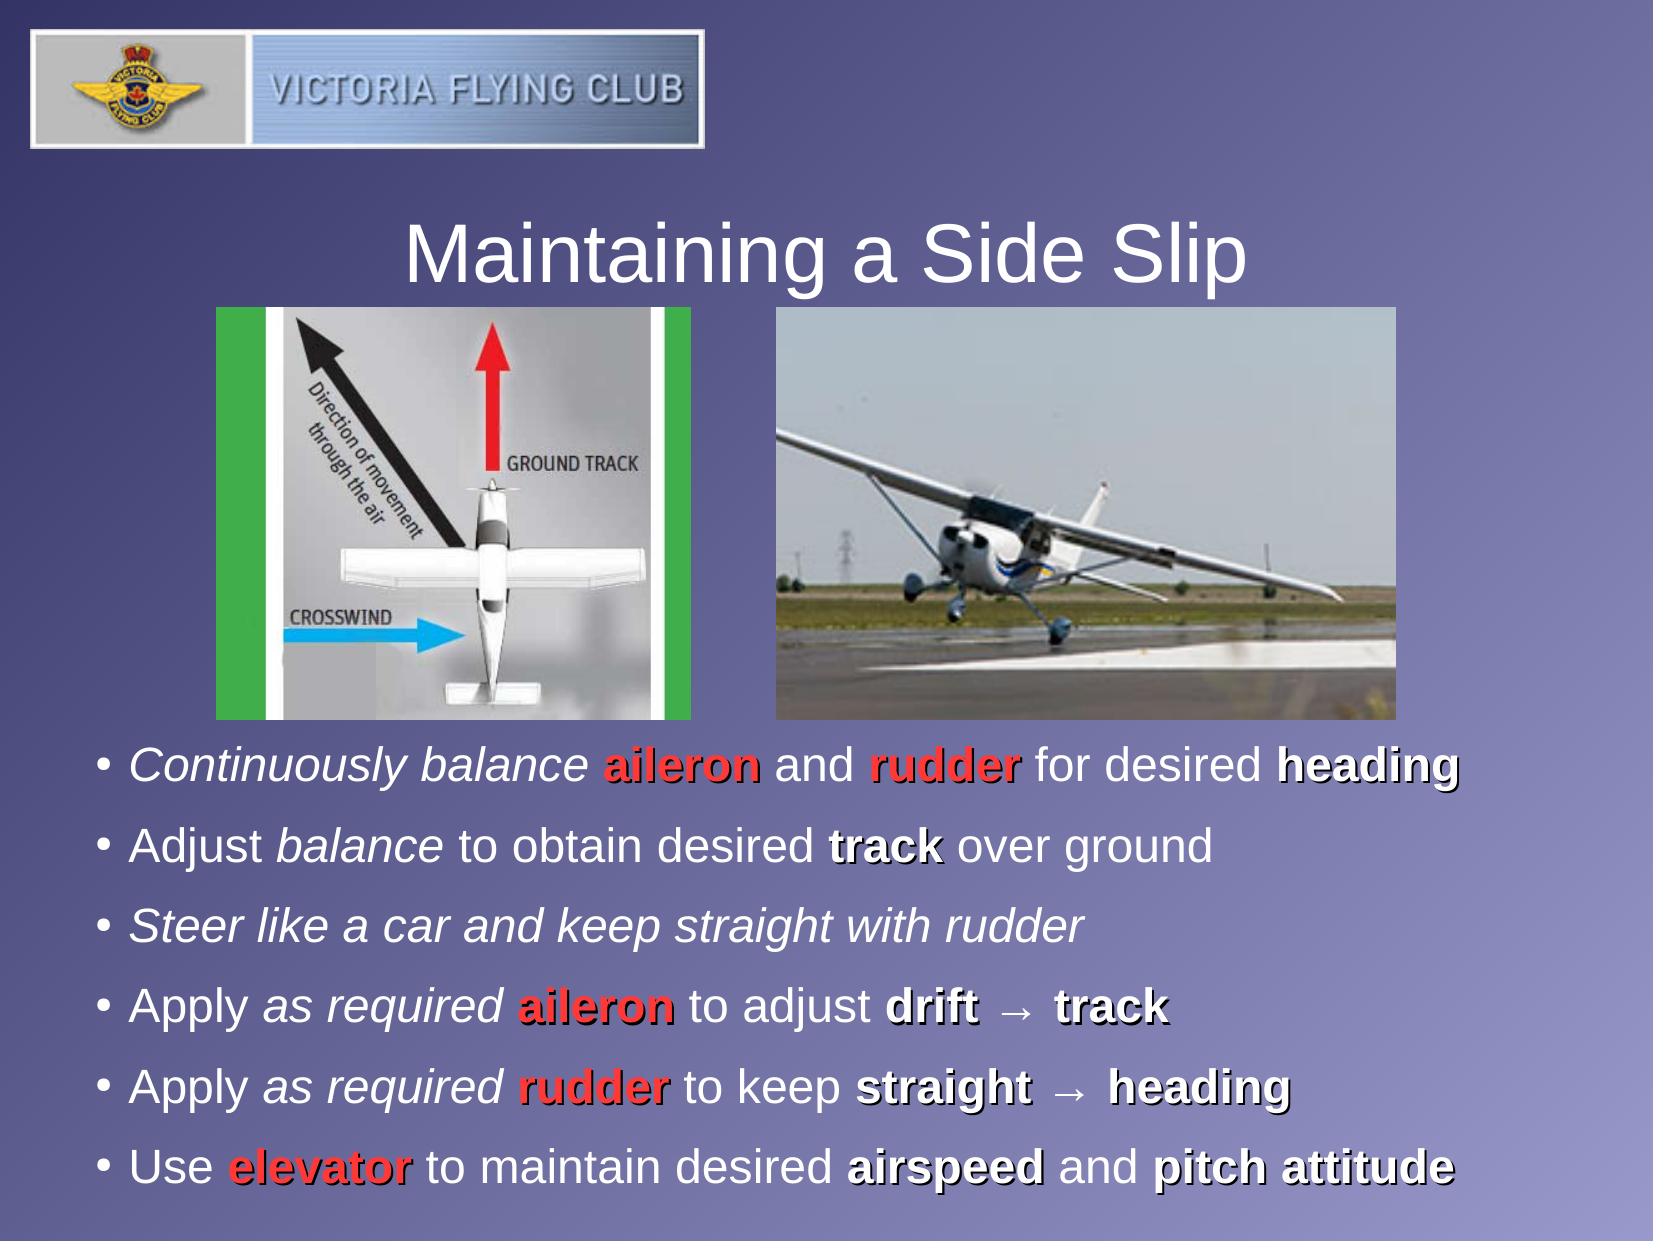

# Maintaining a Side Slip
Continuously balance aileron and rudder for desired heading
Adjust balance to obtain desired track over ground
Steer like a car and keep straight with rudder
Apply as required aileron to adjust drift → track
Apply as required rudder to keep straight → heading
Use elevator to maintain desired airspeed and pitch attitude